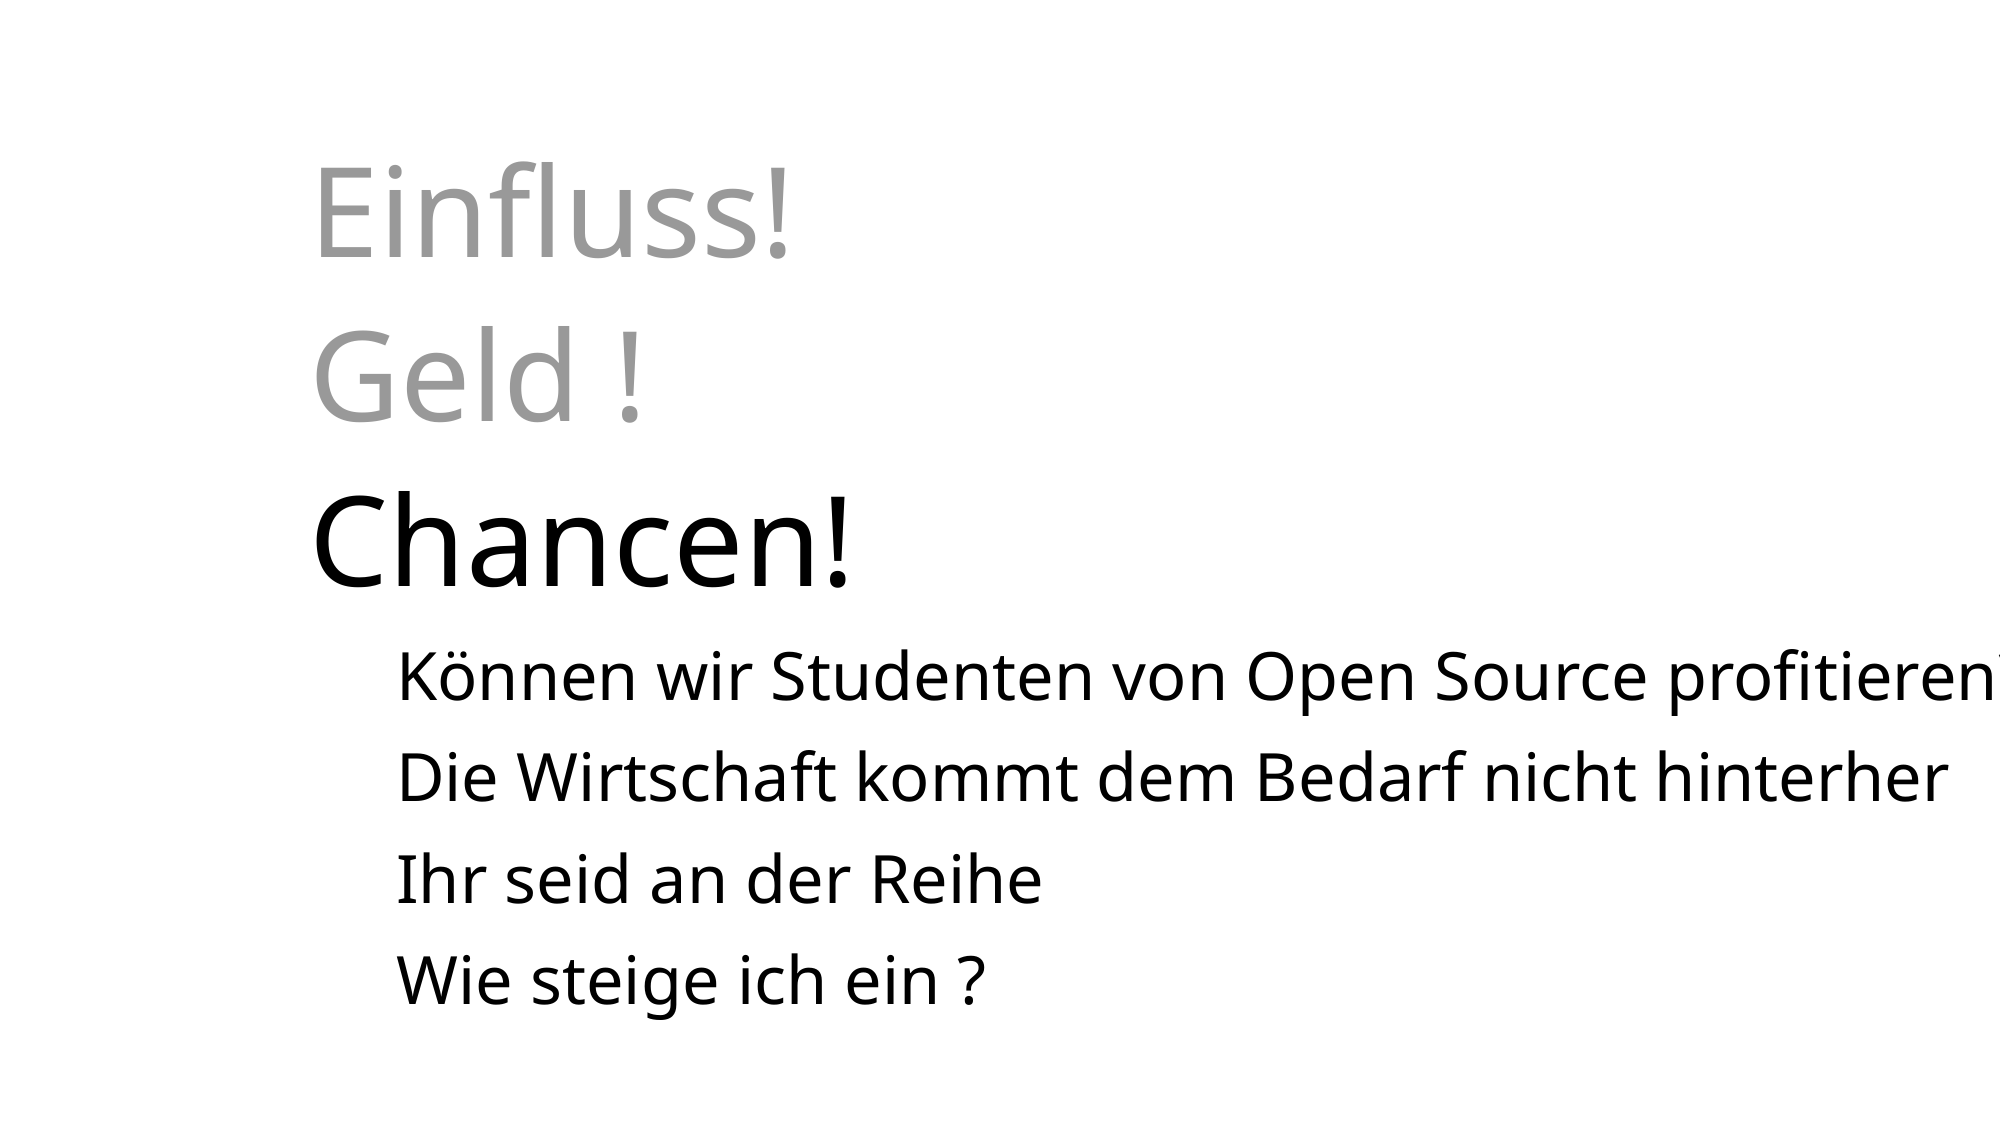

# Einfluss!
Geld !
Chancen!
 Können wir Studenten von Open Source profitieren?
 Die Wirtschaft kommt dem Bedarf nicht hinterher
 Ihr seid an der Reihe
 Wie steige ich ein ?